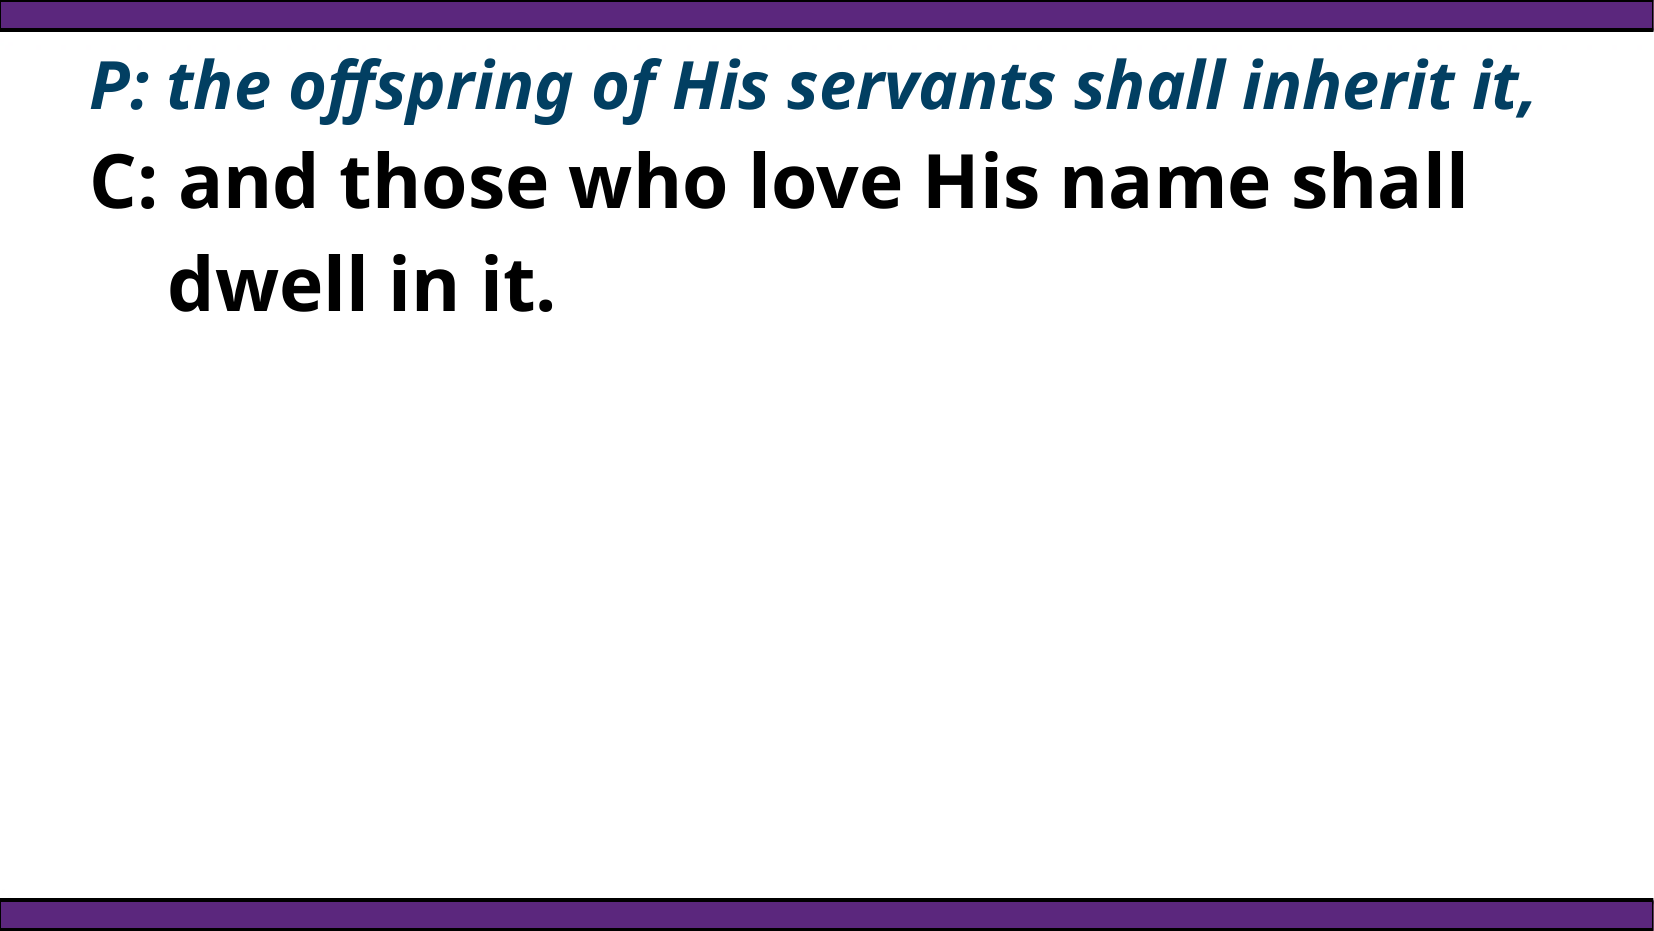

P: the offspring of His servants shall inherit it,
C: and those who love His name shall
 dwell in it.